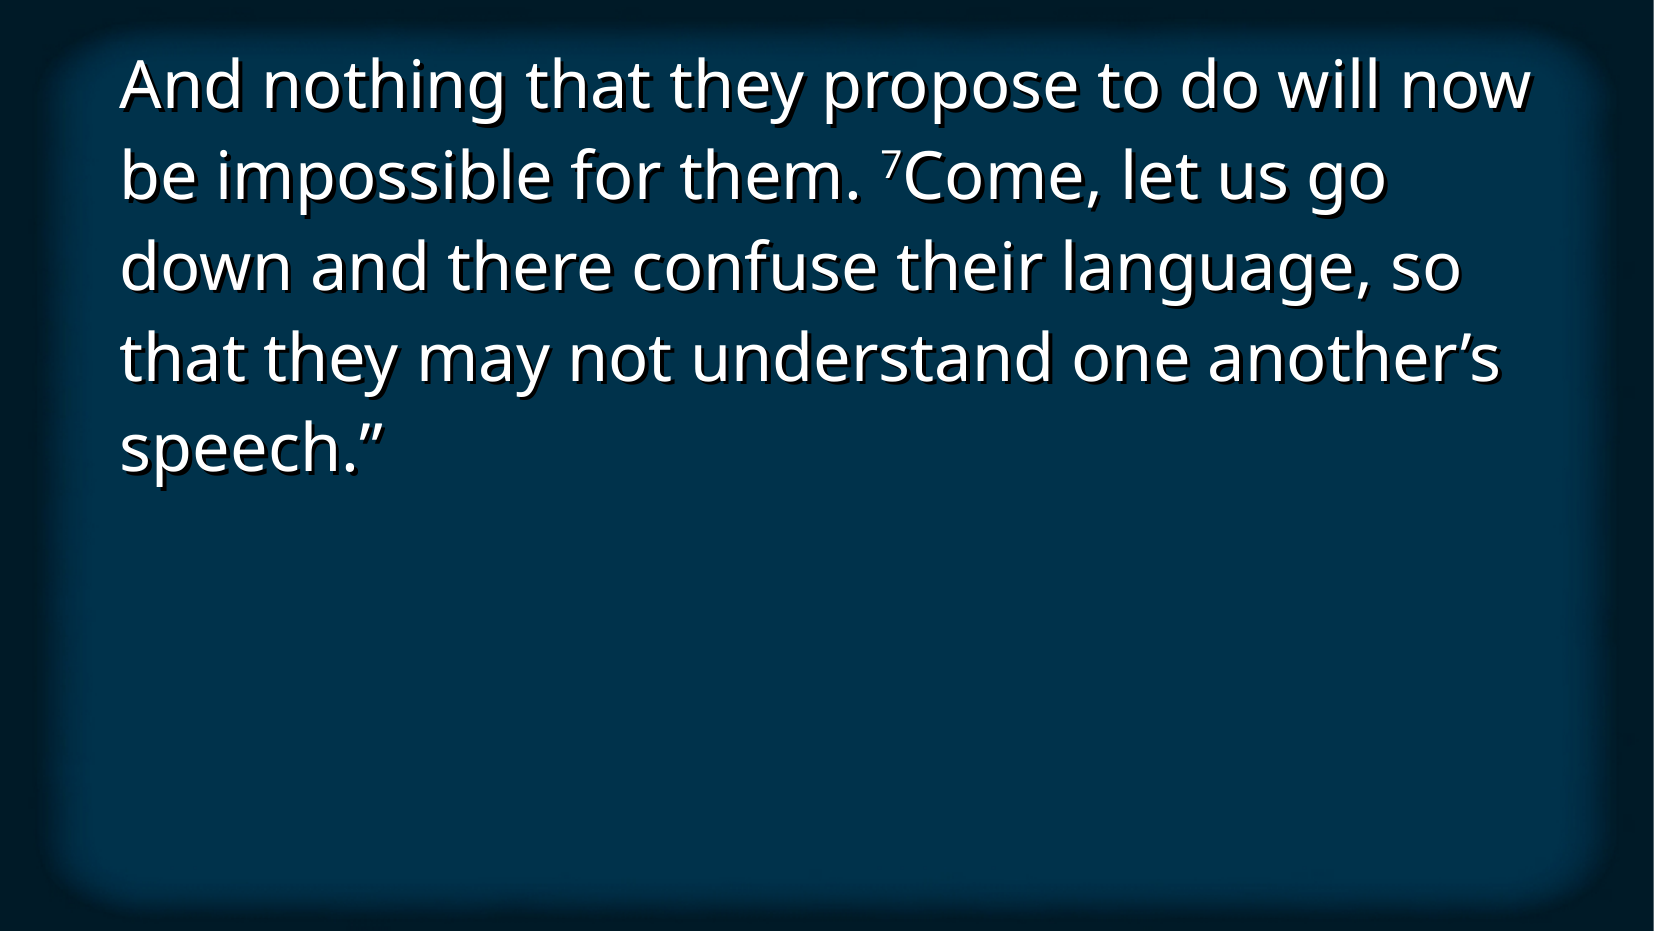

And nothing that they propose to do will now be impossible for them. 7Come, let us go down and there confuse their language, so that they may not understand one another’s speech.”